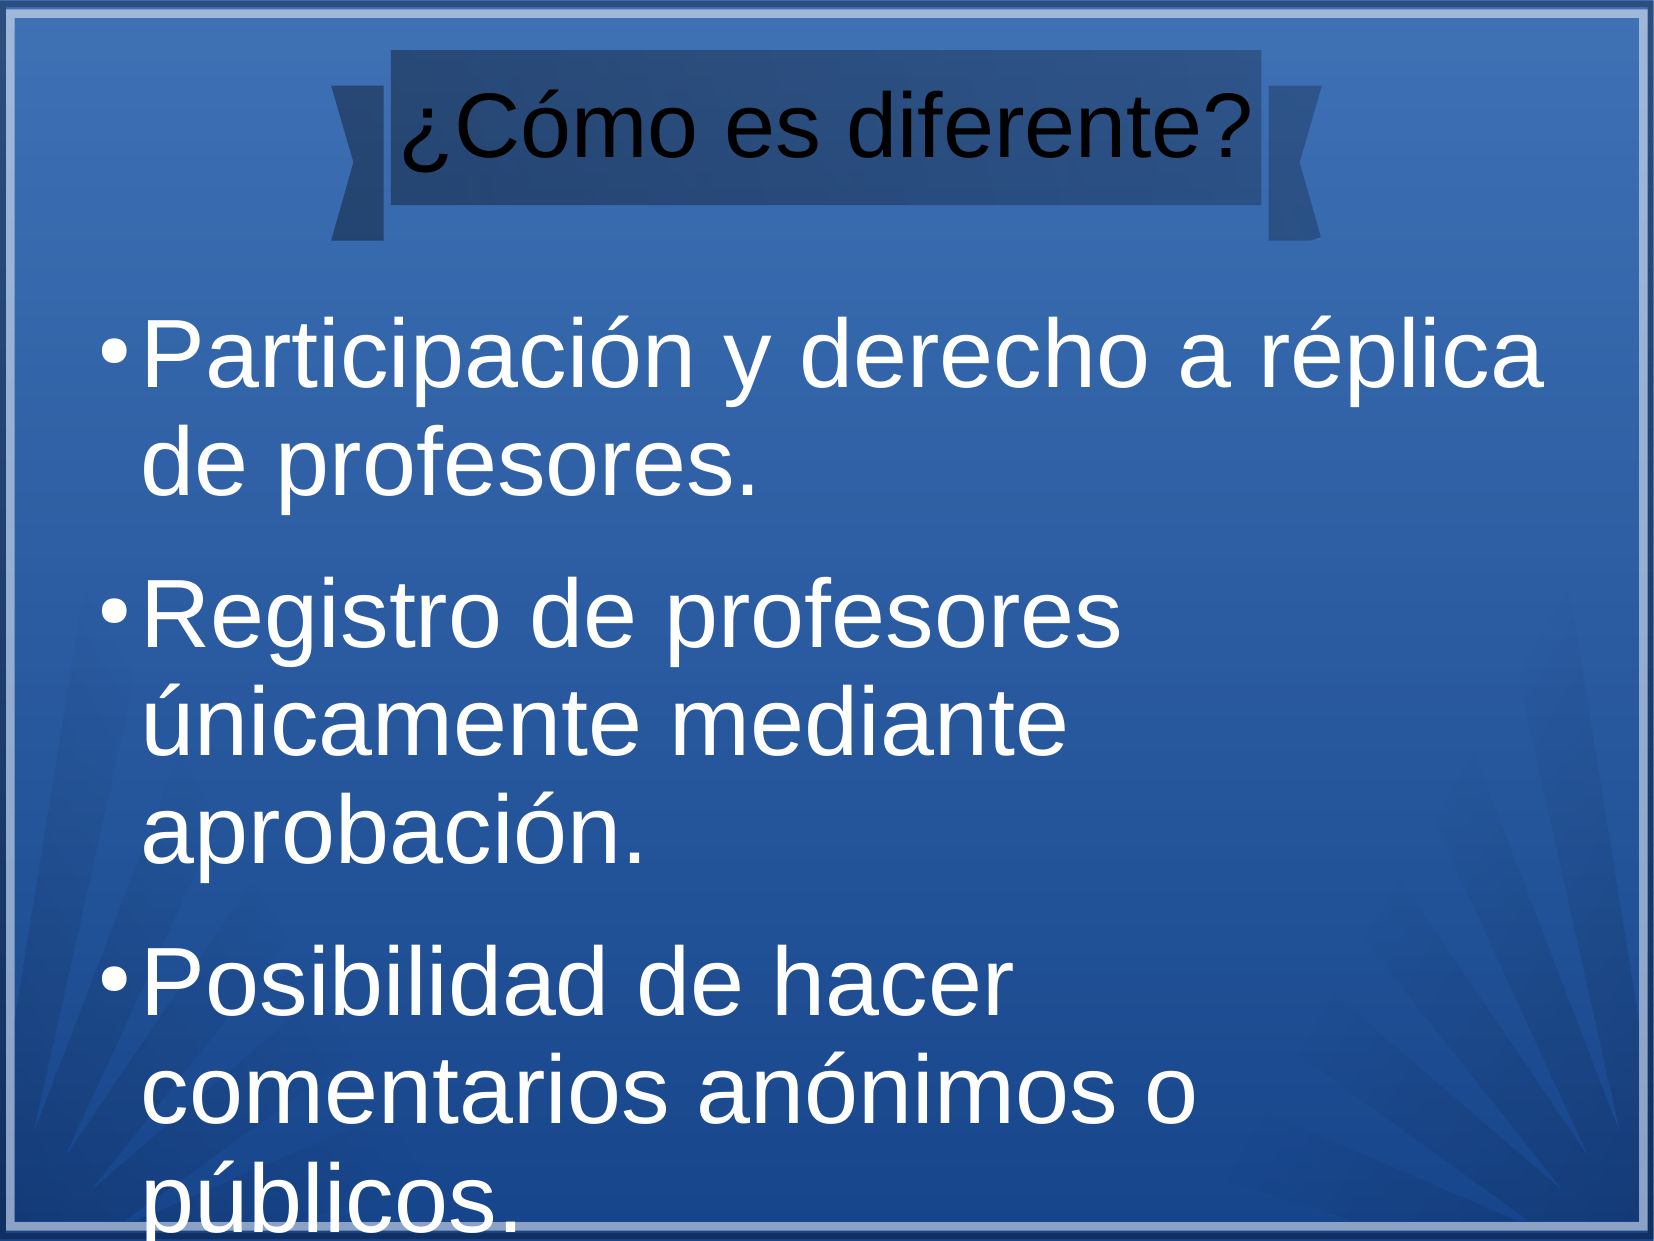

# ¿Cómo es diferente?
Participación y derecho a réplica de profesores.
Registro de profesores únicamente mediante aprobación.
Posibilidad de hacer comentarios anónimos o públicos.